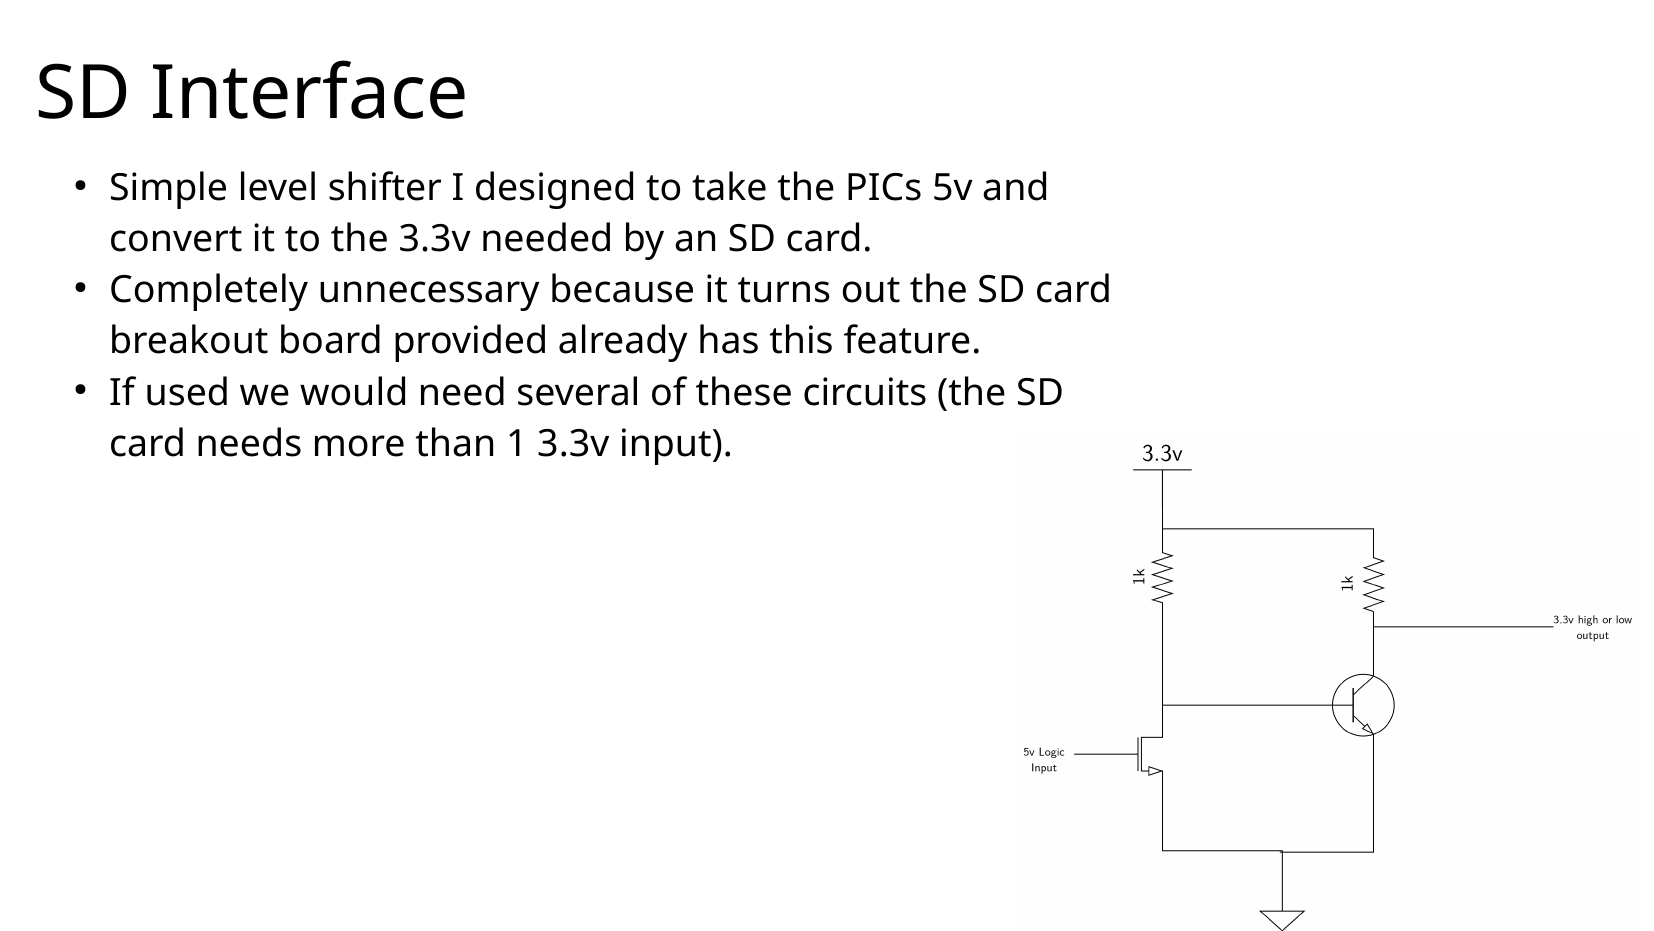

# SD Interface
Simple level shifter I designed to take the PICs 5v and convert it to the 3.3v needed by an SD card.
Completely unnecessary because it turns out the SD card breakout board provided already has this feature.
If used we would need several of these circuits (the SD card needs more than 1 3.3v input).